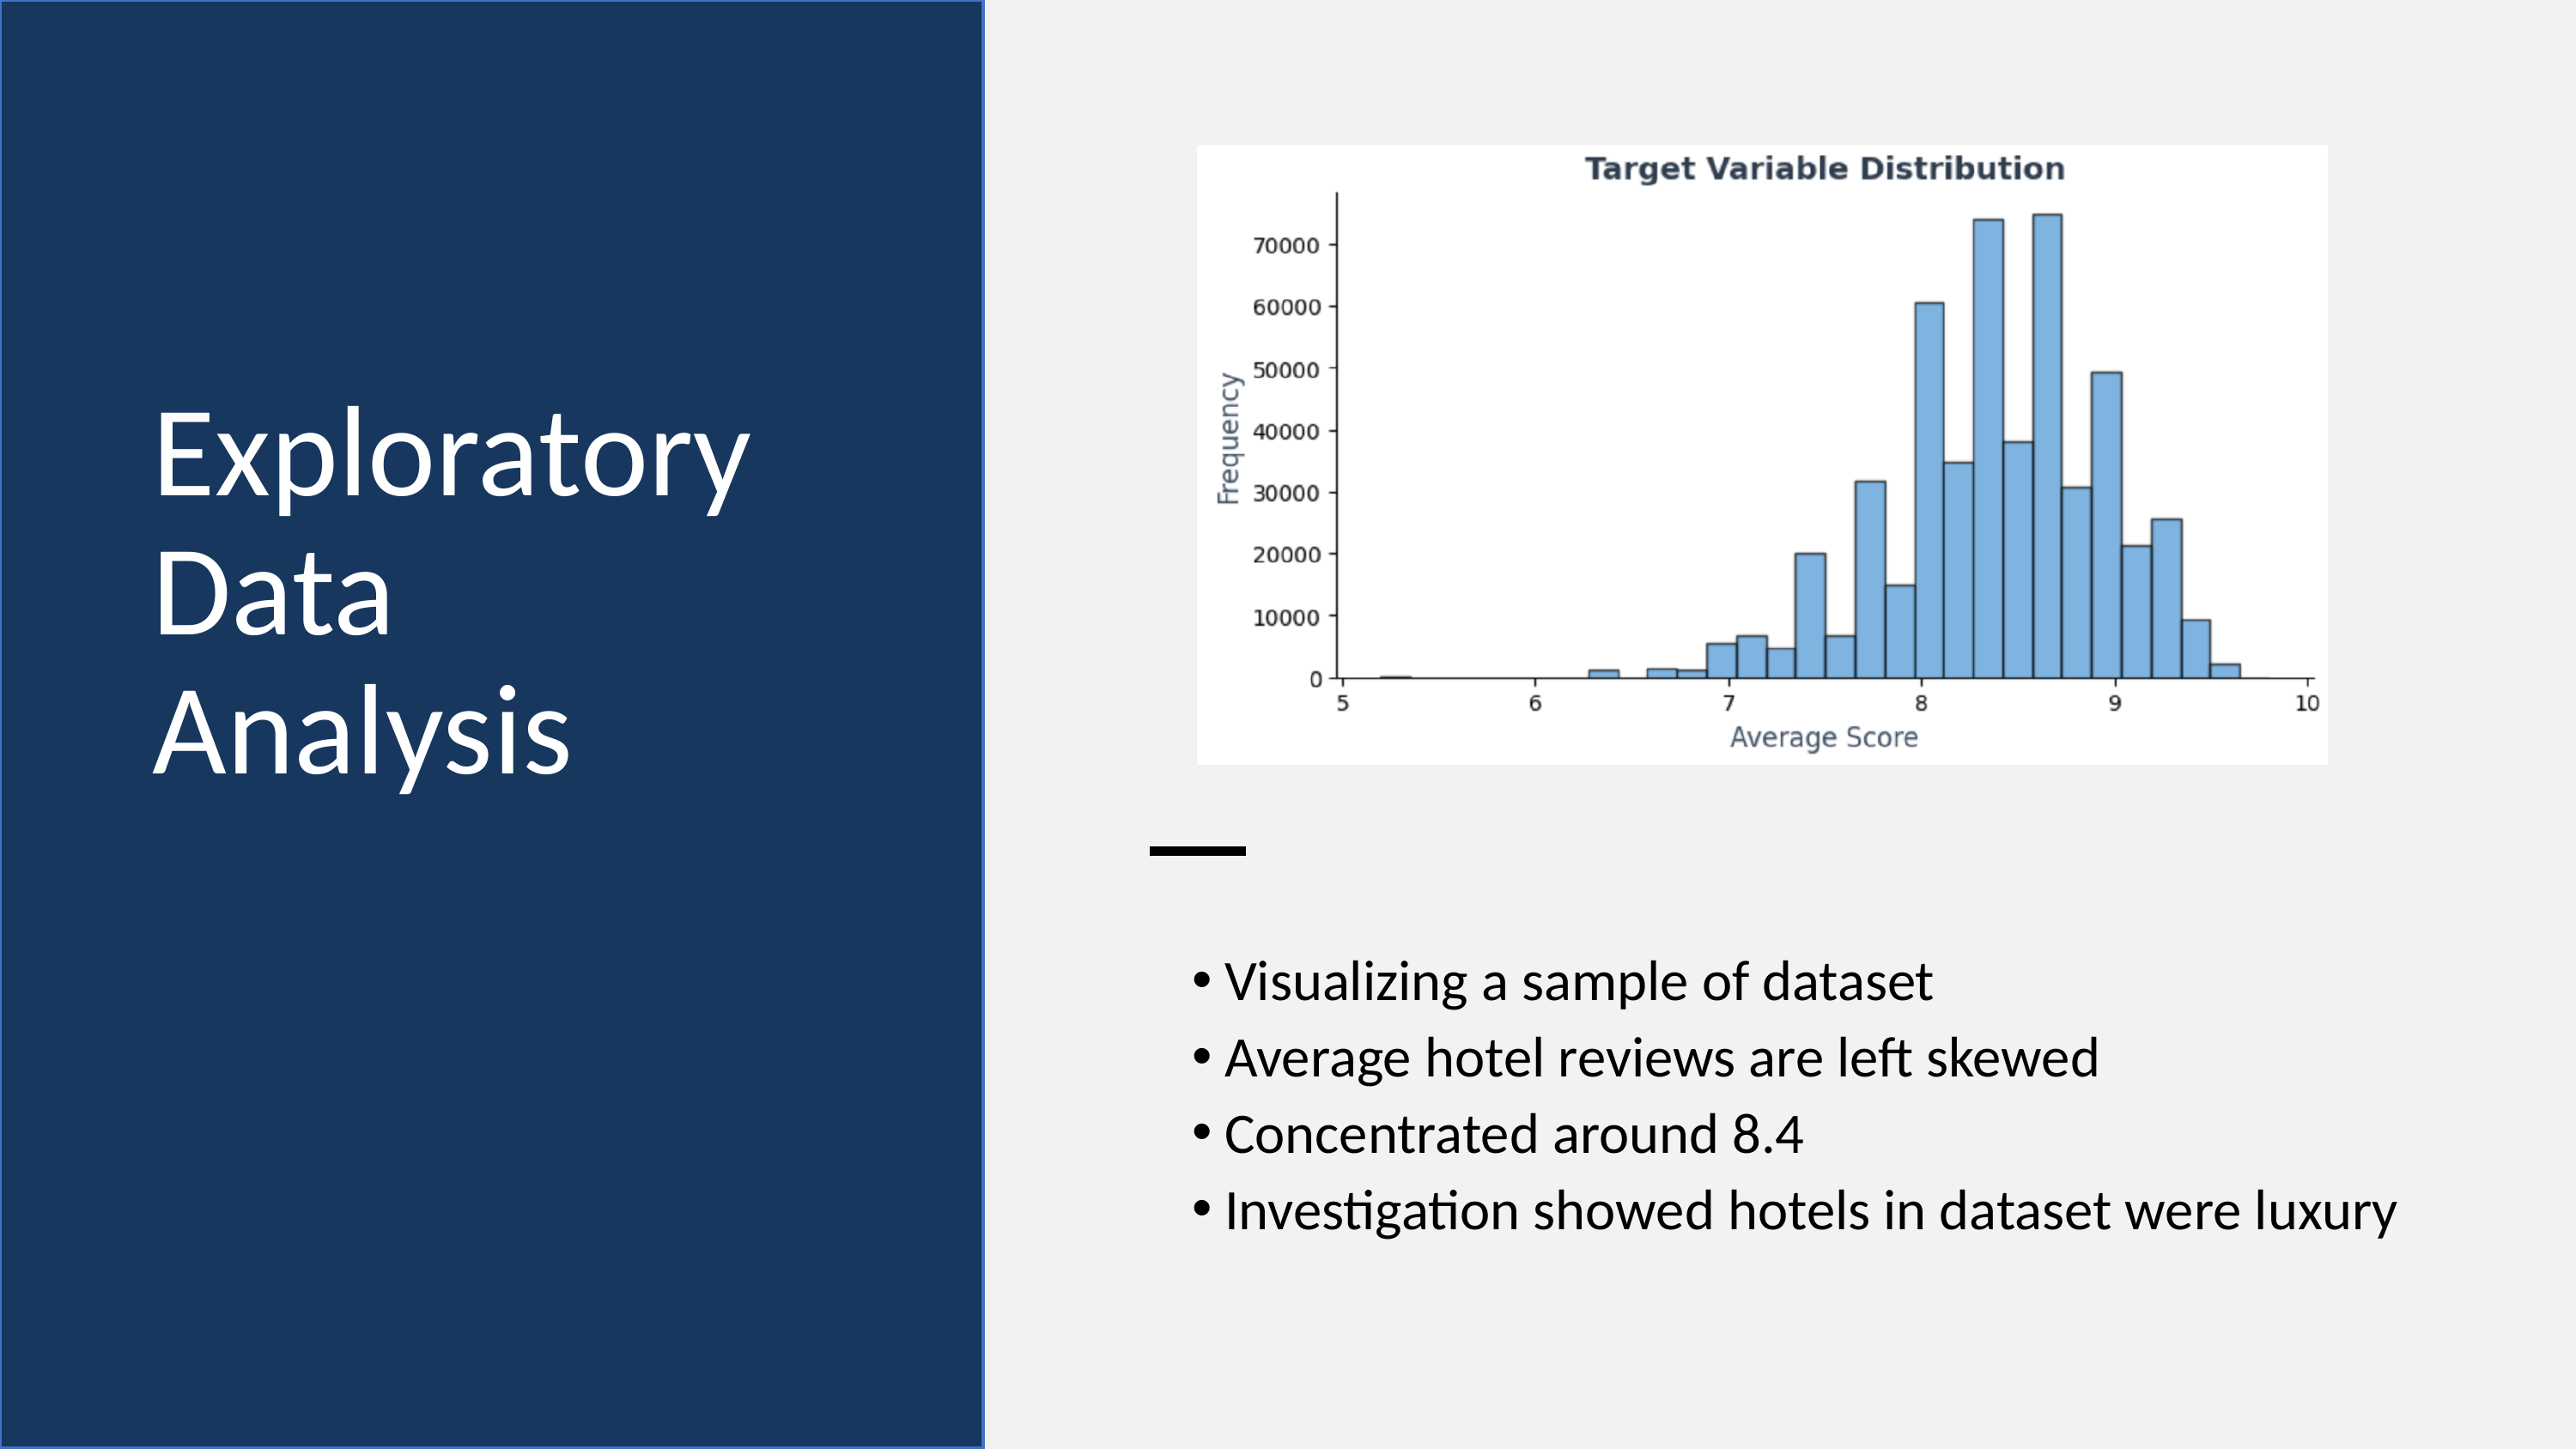

# Exploratory Data Analysis
Visualizing a sample of dataset
Average hotel reviews are left skewed
Concentrated around 8.4
Investigation showed hotels in dataset were luxury